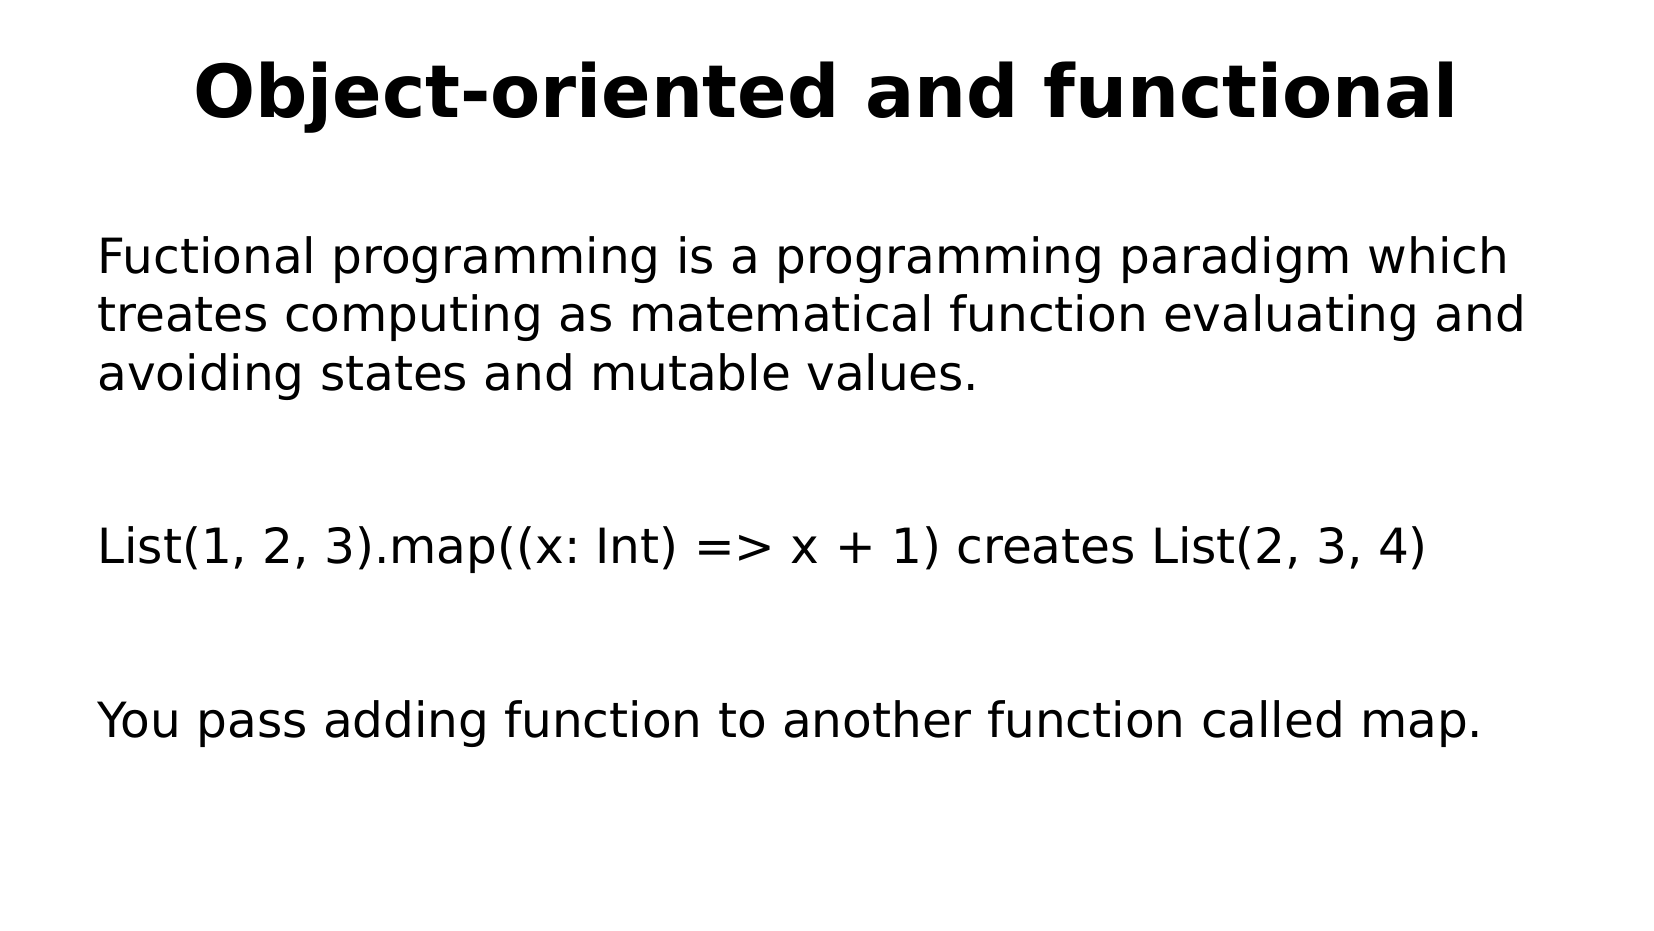

# Object-oriented and functional
Fuctional programming is a programming paradigm which treates computing as matematical function evaluating and avoiding states and mutable values.
List(1, 2, 3).map((x: Int) => x + 1) creates List(2, 3, 4)
You pass adding function to another function called map.